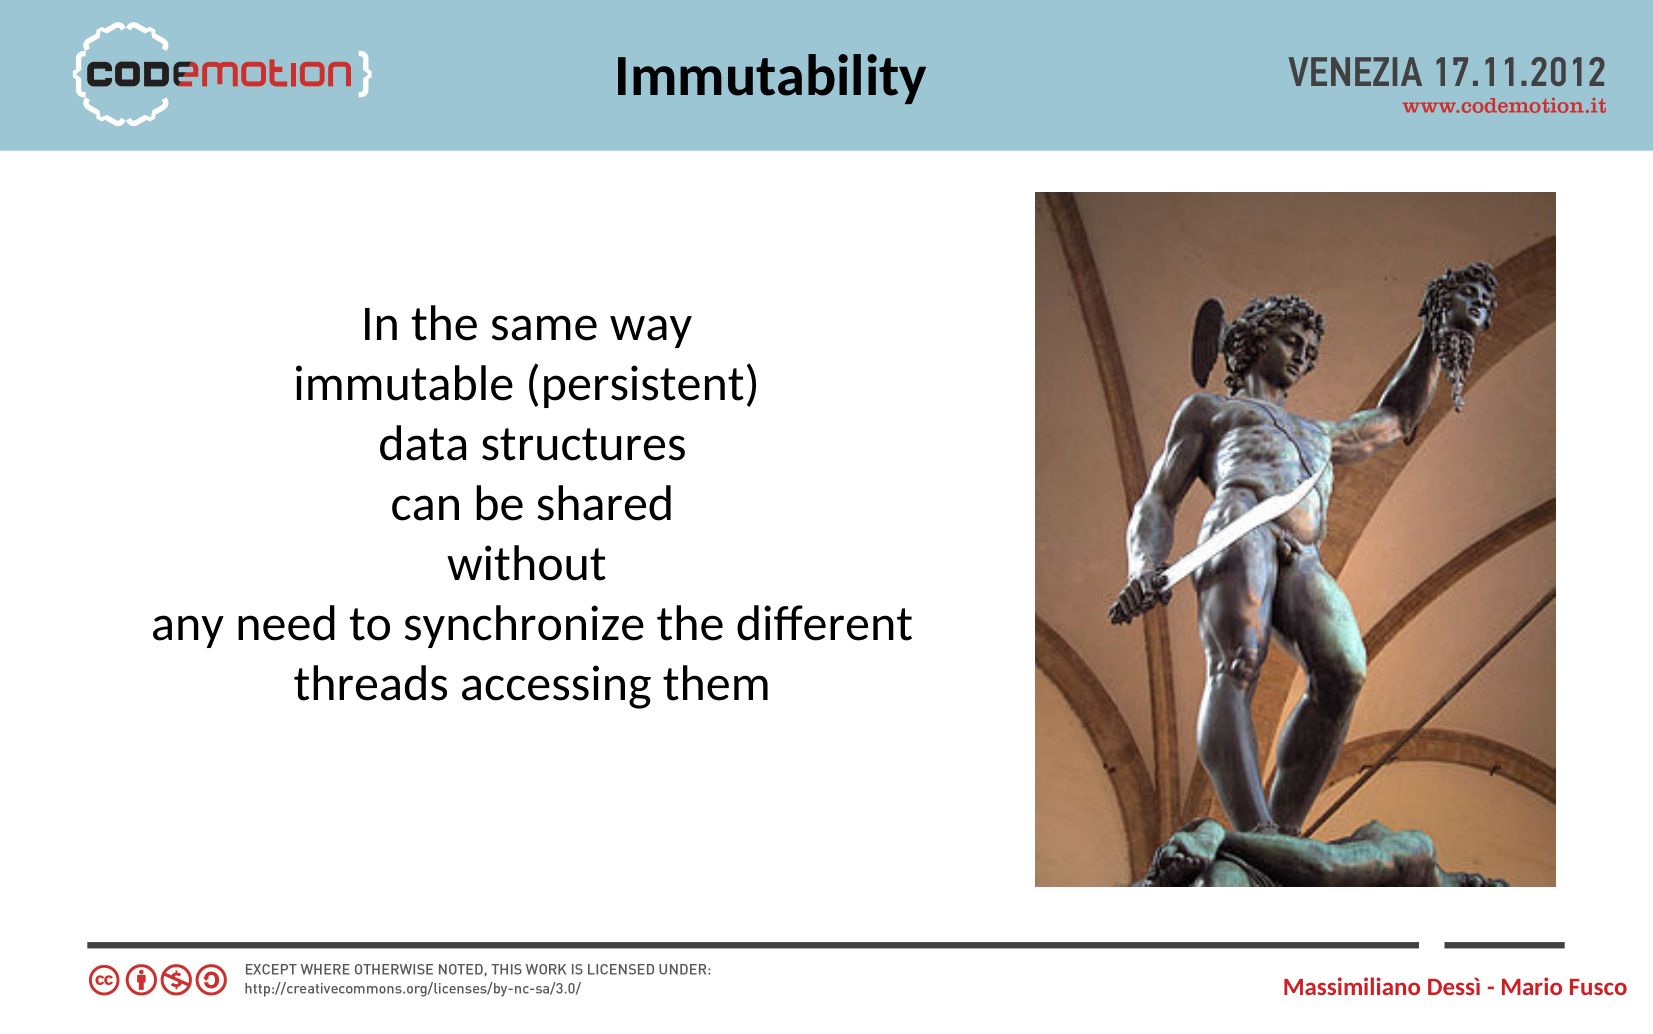

Immutability
In the same way
immutable (persistent)
data structures
 can be shared
without
any need to synchronize the different threads accessing them